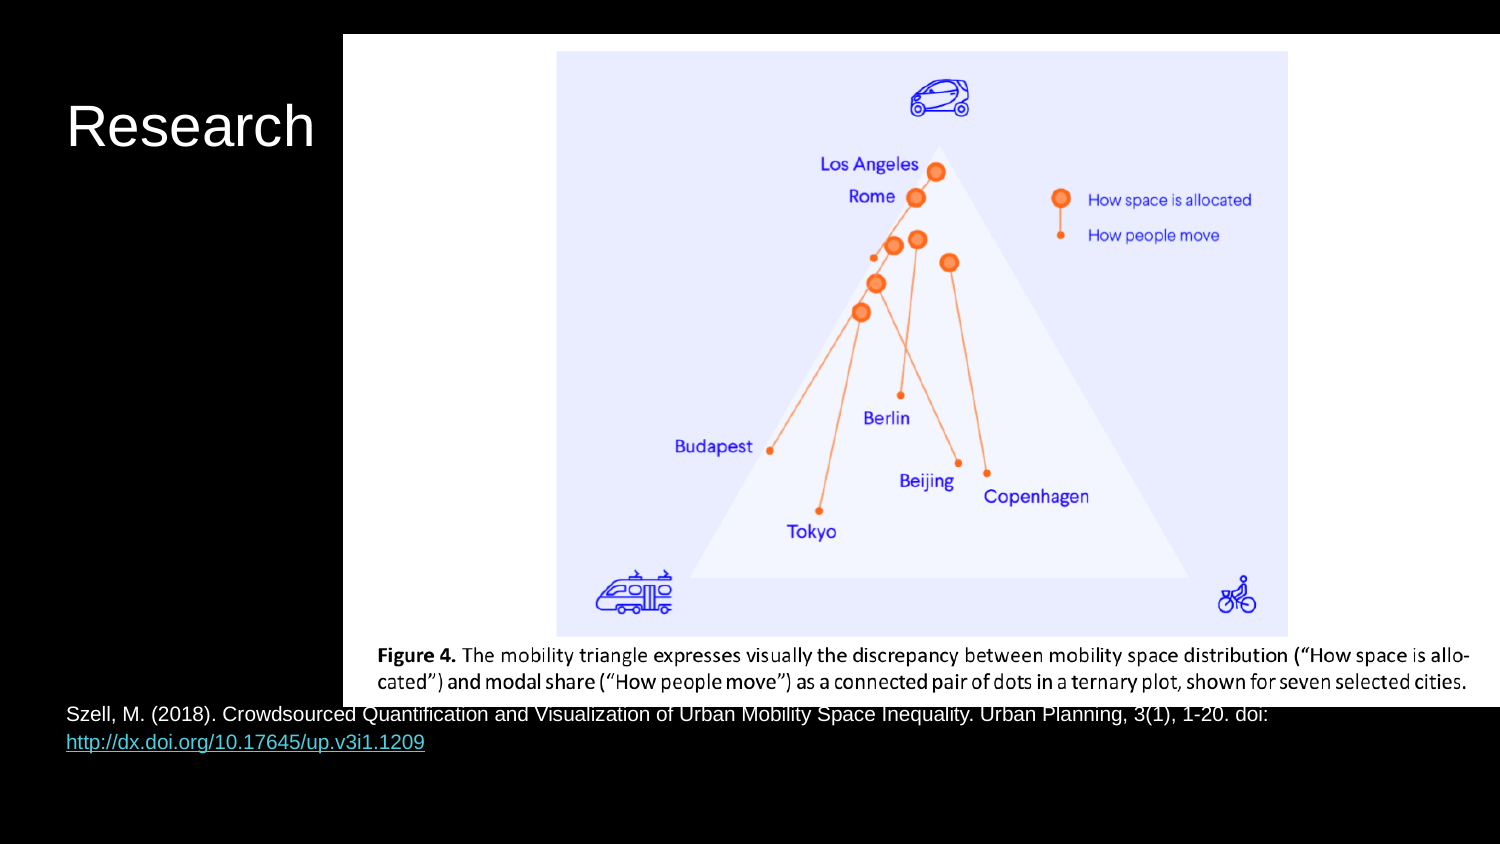

# Research
Szell, M. (2018). Crowdsourced Quantification and Visualization of Urban Mobility Space Inequality. Urban Planning, 3(1), 1-20. doi:http://dx.doi.org/10.17645/up.v3i1.1209